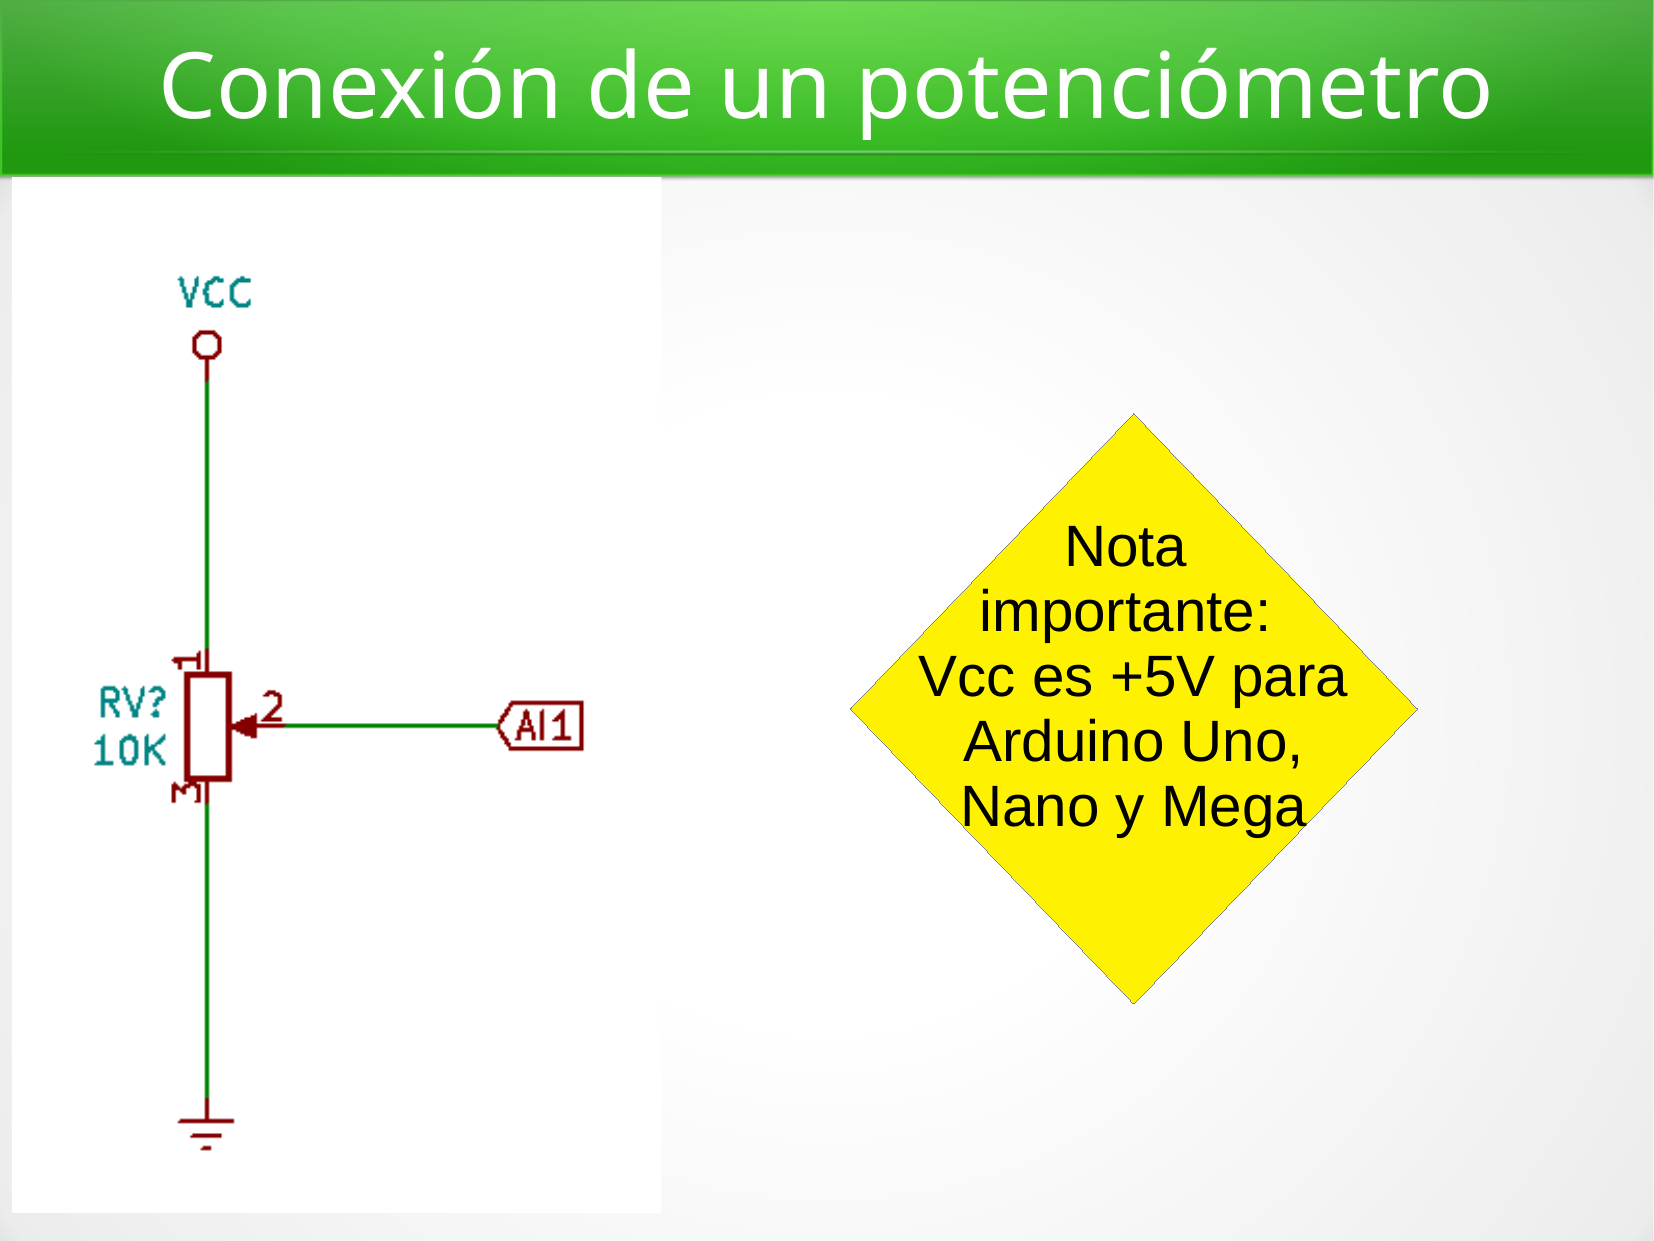

# Conexión de un potenciómetro
Nota
importante:
Vcc es +5V para
 Arduino Uno,
Nano y Mega